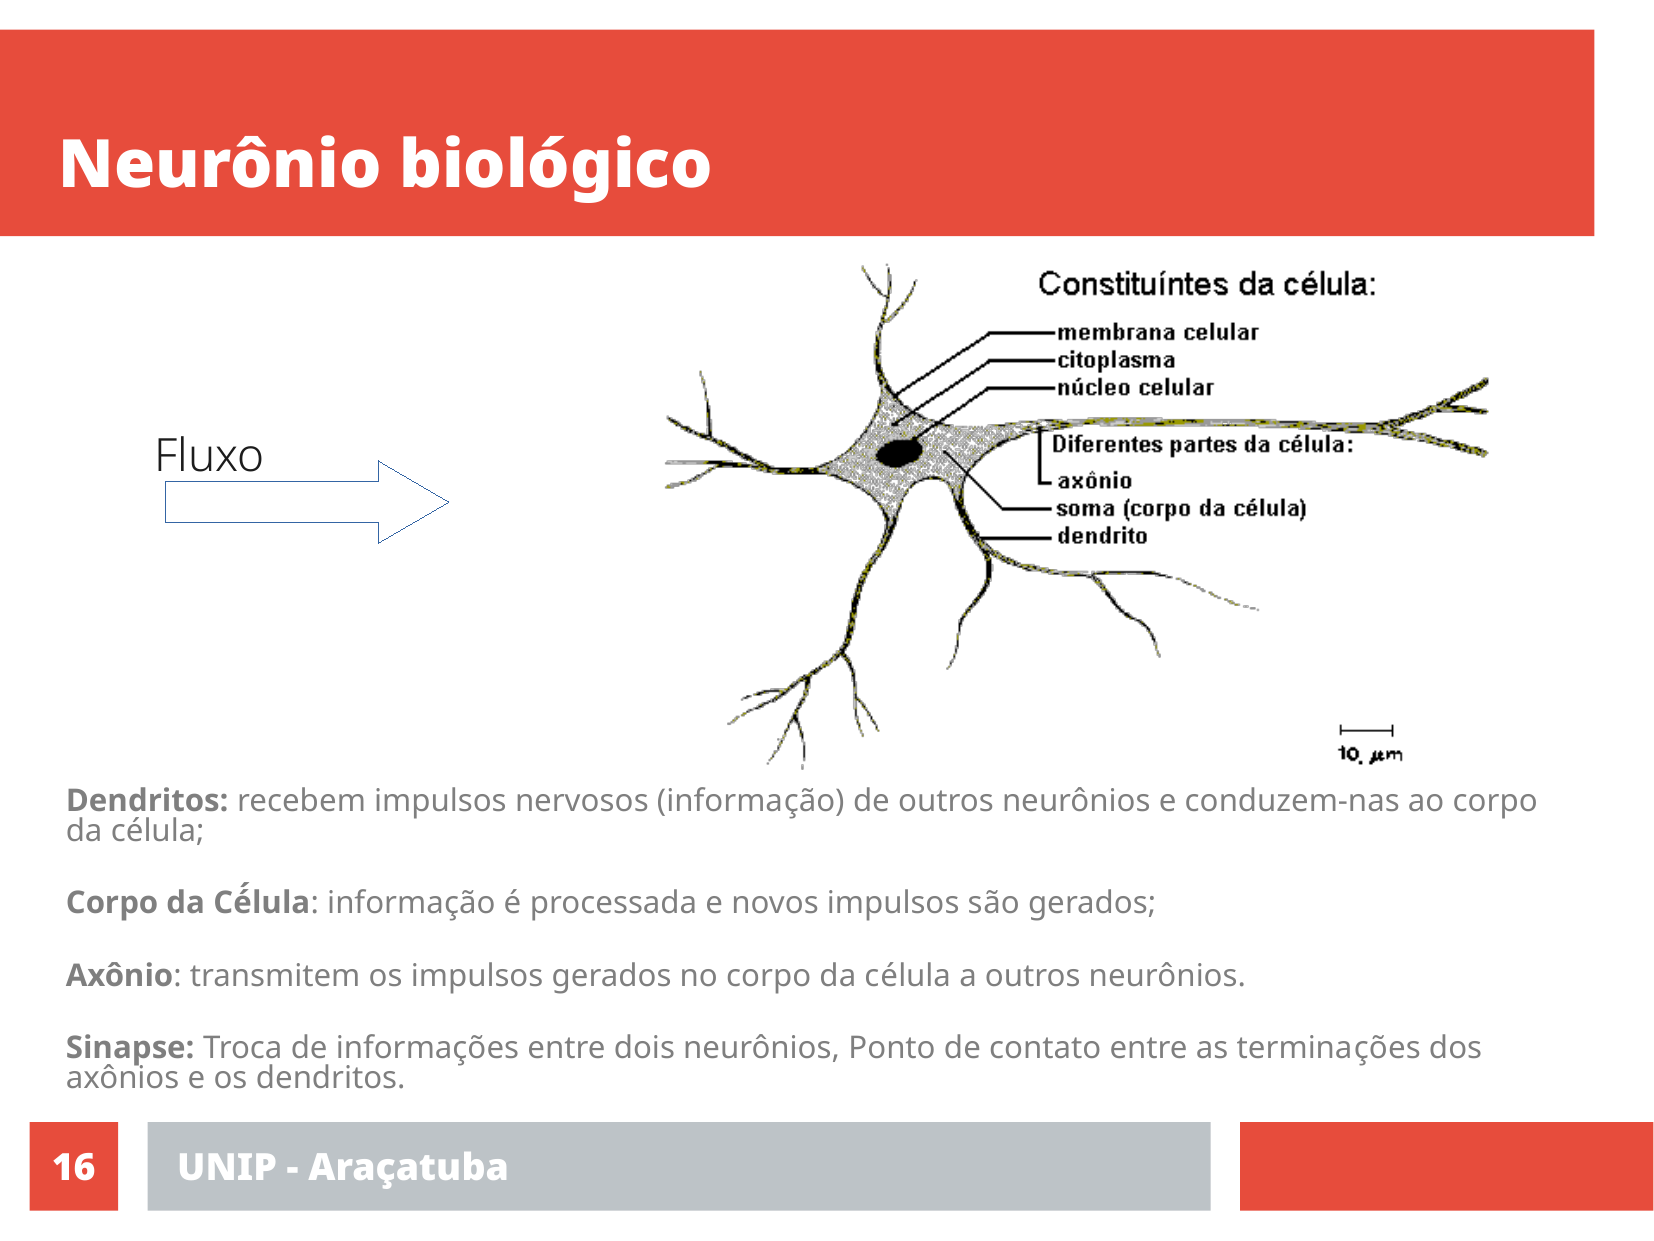

# Neurônio biológico
Dendritos: recebem impulsos nervosos (informação) de outros neurônios e conduzem-nas ao corpo da célula;
Corpo da Cé́lula: informação é processada e novos impulsos são gerados;
Axônio: transmitem os impulsos gerados no corpo da célula a outros neurônios.
Sinapse: Troca de informações entre dois neurônios, Ponto de contato entre as terminações dos axônios e os dendritos.
 Fluxo
16
UNIP - Araçatuba